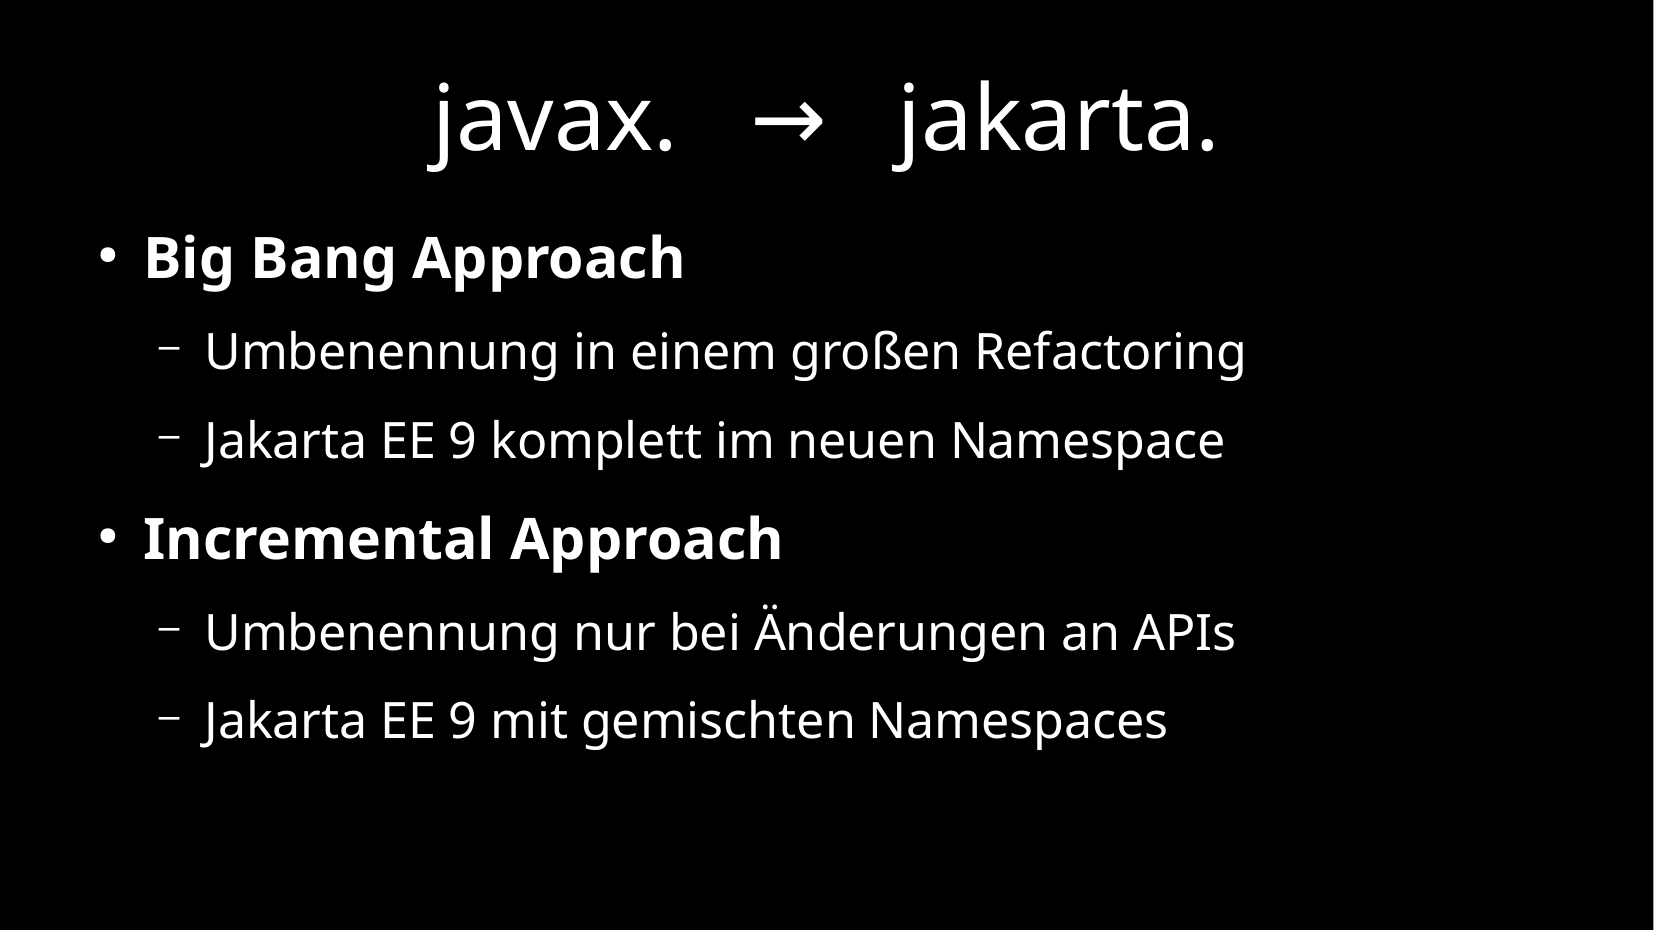

# javax. → jakarta.
Big Bang Approach
Umbenennung in einem großen Refactoring
Jakarta EE 9 komplett im neuen Namespace
Incremental Approach
Umbenennung nur bei Änderungen an APIs
Jakarta EE 9 mit gemischten Namespaces